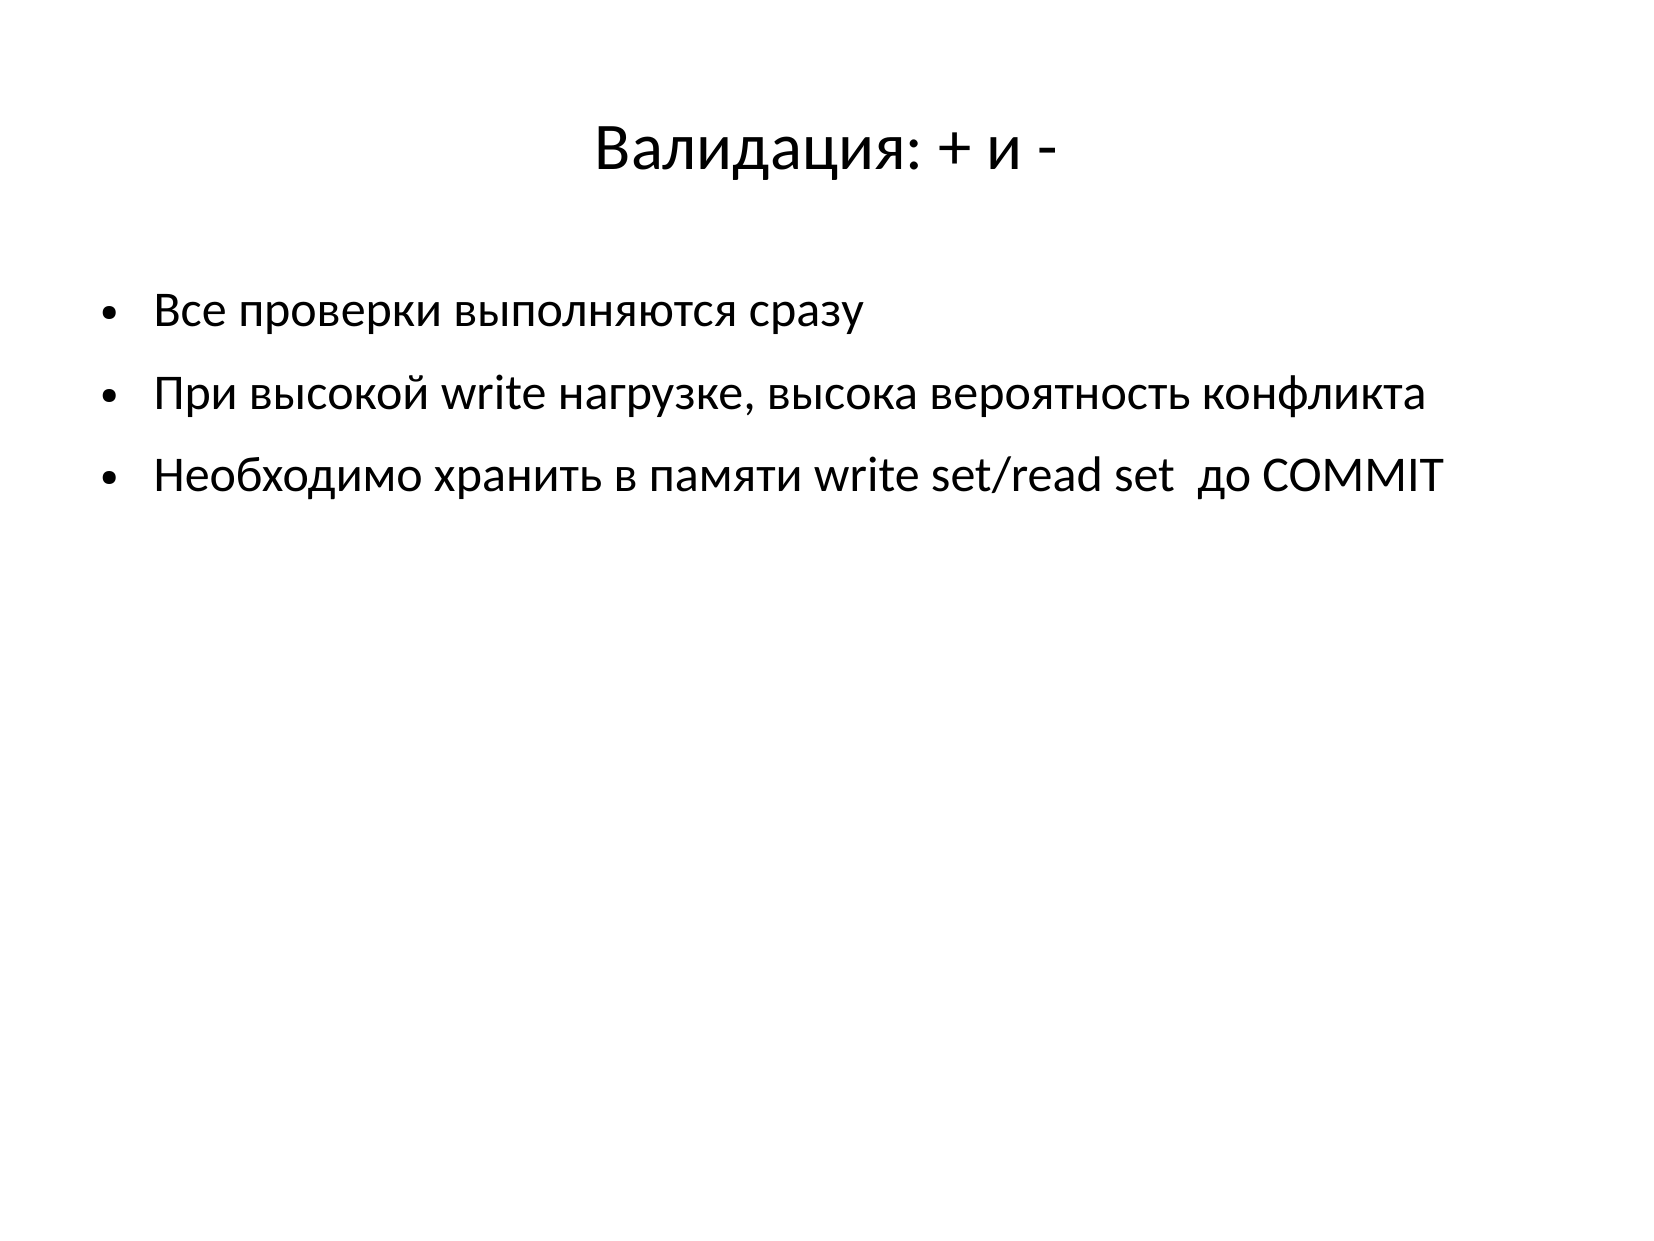

# Валидация: + и -
Все проверки выполняются сразу
При высокой write нагрузке, высока вероятность конфликта
Необходимо хранить в памяти write set/read set до COMMIT